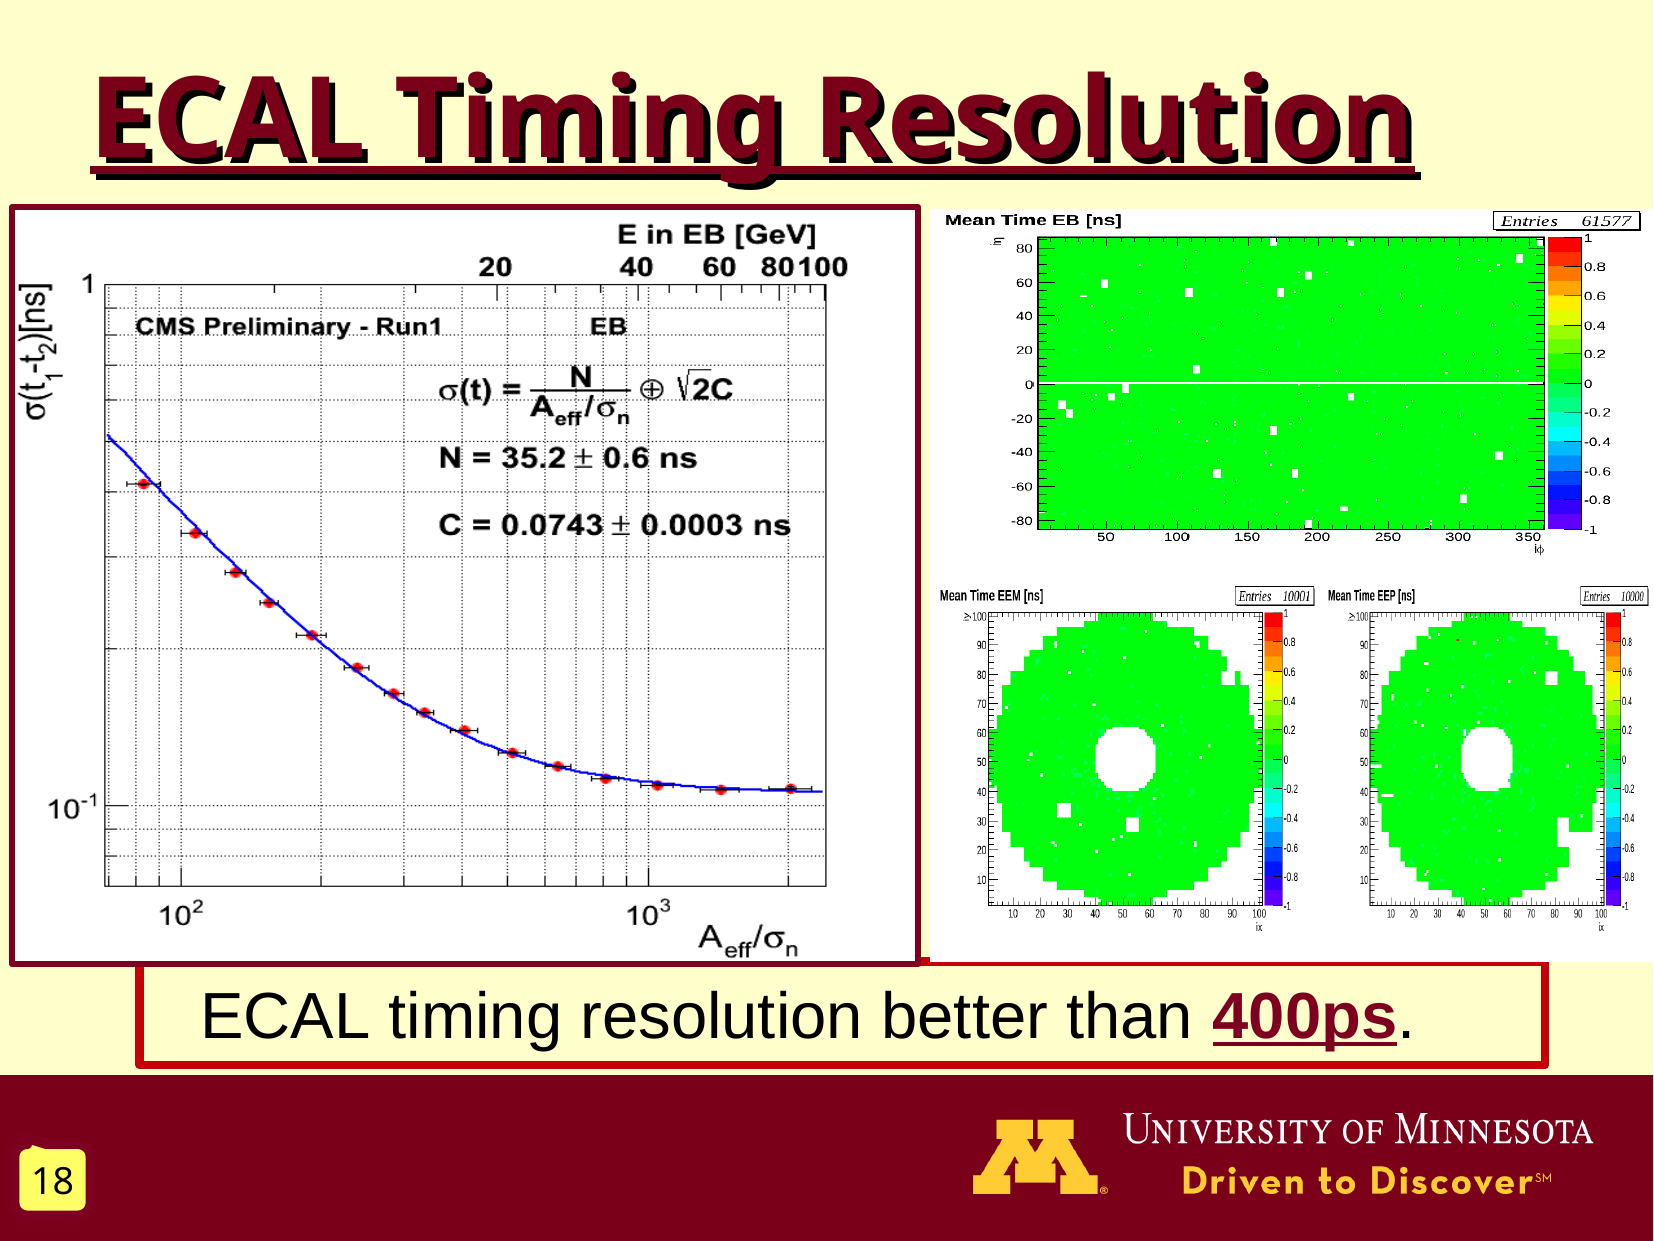

# ECAL Timing Resolution
ECAL timing resolution better than 400ps.
18